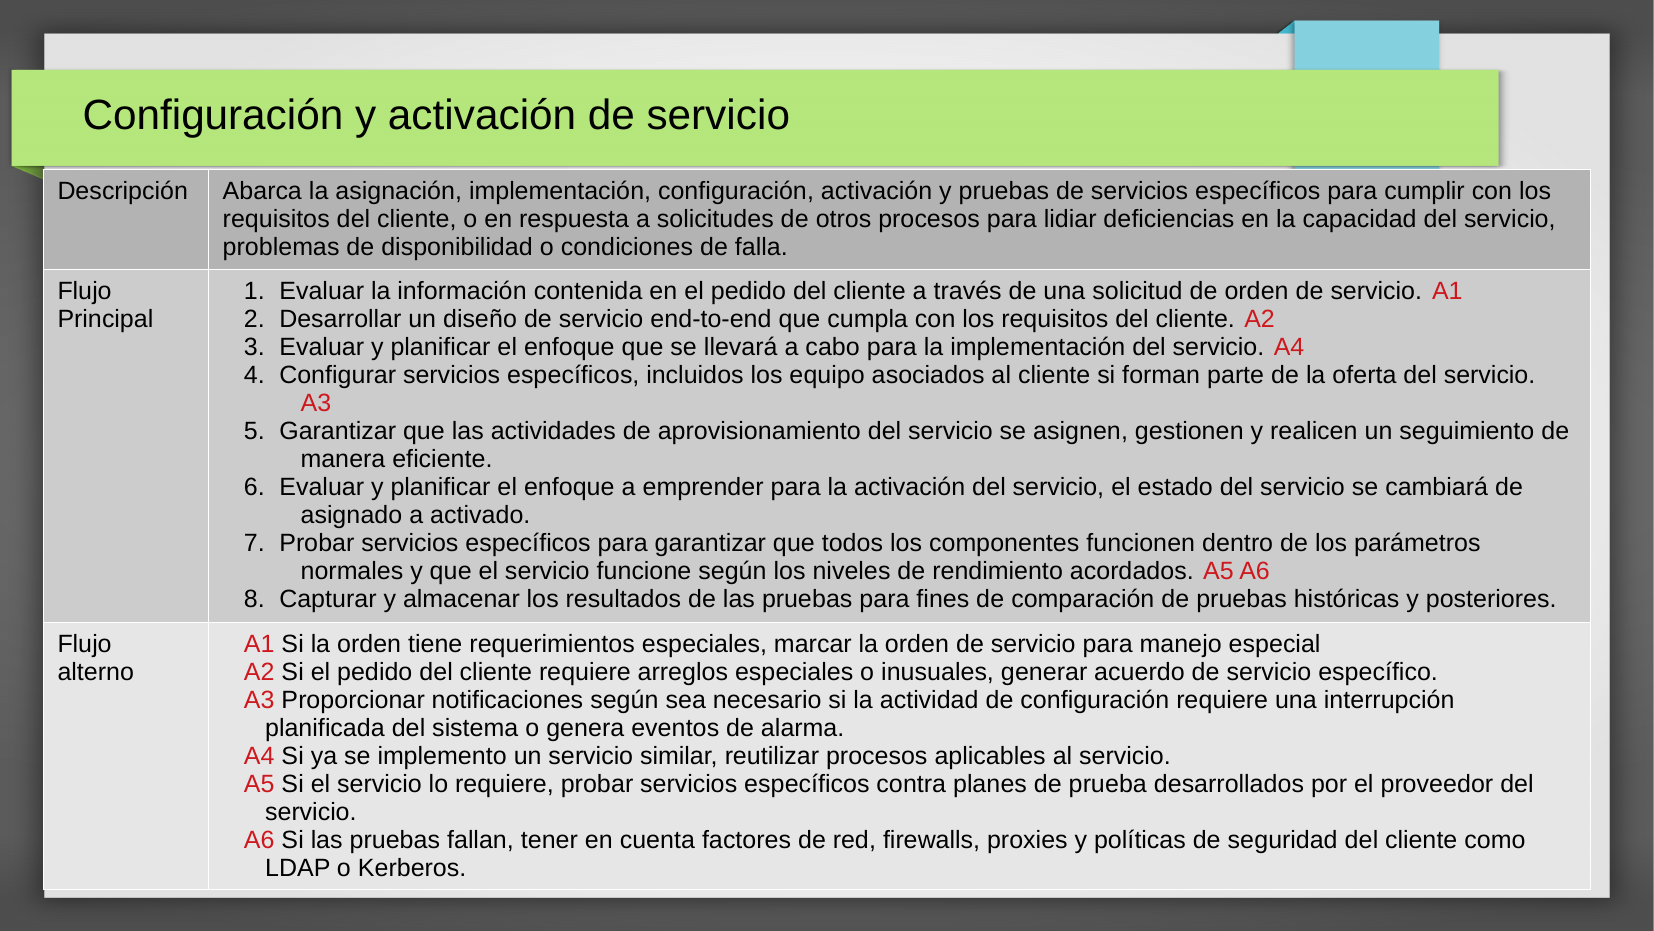

# Configuración y activación de servicio
| Descripción | Abarca la asignación, implementación, configuración, activación y pruebas de servicios específicos para cumplir con los requisitos del cliente, o en respuesta a solicitudes de otros procesos para lidiar deficiencias en la capacidad del servicio, problemas de disponibilidad o condiciones de falla. |
| --- | --- |
| Flujo Principal | Evaluar la información contenida en el pedido del cliente a través de una solicitud de orden de servicio. A1 Desarrollar un diseño de servicio end-to-end que cumpla con los requisitos del cliente. A2 Evaluar y planificar el enfoque que se llevará a cabo para la implementación del servicio. A4 Configurar servicios específicos, incluidos los equipo asociados al cliente si forman parte de la oferta del servicio. A3 Garantizar que las actividades de aprovisionamiento del servicio se asignen, gestionen y realicen un seguimiento de manera eficiente. Evaluar y planificar el enfoque a emprender para la activación del servicio, el estado del servicio se cambiará de asignado a activado. Probar servicios específicos para garantizar que todos los componentes funcionen dentro de los parámetros normales y que el servicio funcione según los niveles de rendimiento acordados. A5 A6 Capturar y almacenar los resultados de las pruebas para fines de comparación de pruebas históricas y posteriores. |
| Flujo alterno | A1 Si la orden tiene requerimientos especiales, marcar la orden de servicio para manejo especial A2 Si el pedido del cliente requiere arreglos especiales o inusuales, generar acuerdo de servicio específico. A3 Proporcionar notificaciones según sea necesario si la actividad de configuración requiere una interrupción planificada del sistema o genera eventos de alarma. A4 Si ya se implemento un servicio similar, reutilizar procesos aplicables al servicio. A5 Si el servicio lo requiere, probar servicios específicos contra planes de prueba desarrollados por el proveedor del servicio. A6 Si las pruebas fallan, tener en cuenta factores de red, firewalls, proxies y políticas de seguridad del cliente como LDAP o Kerberos. |